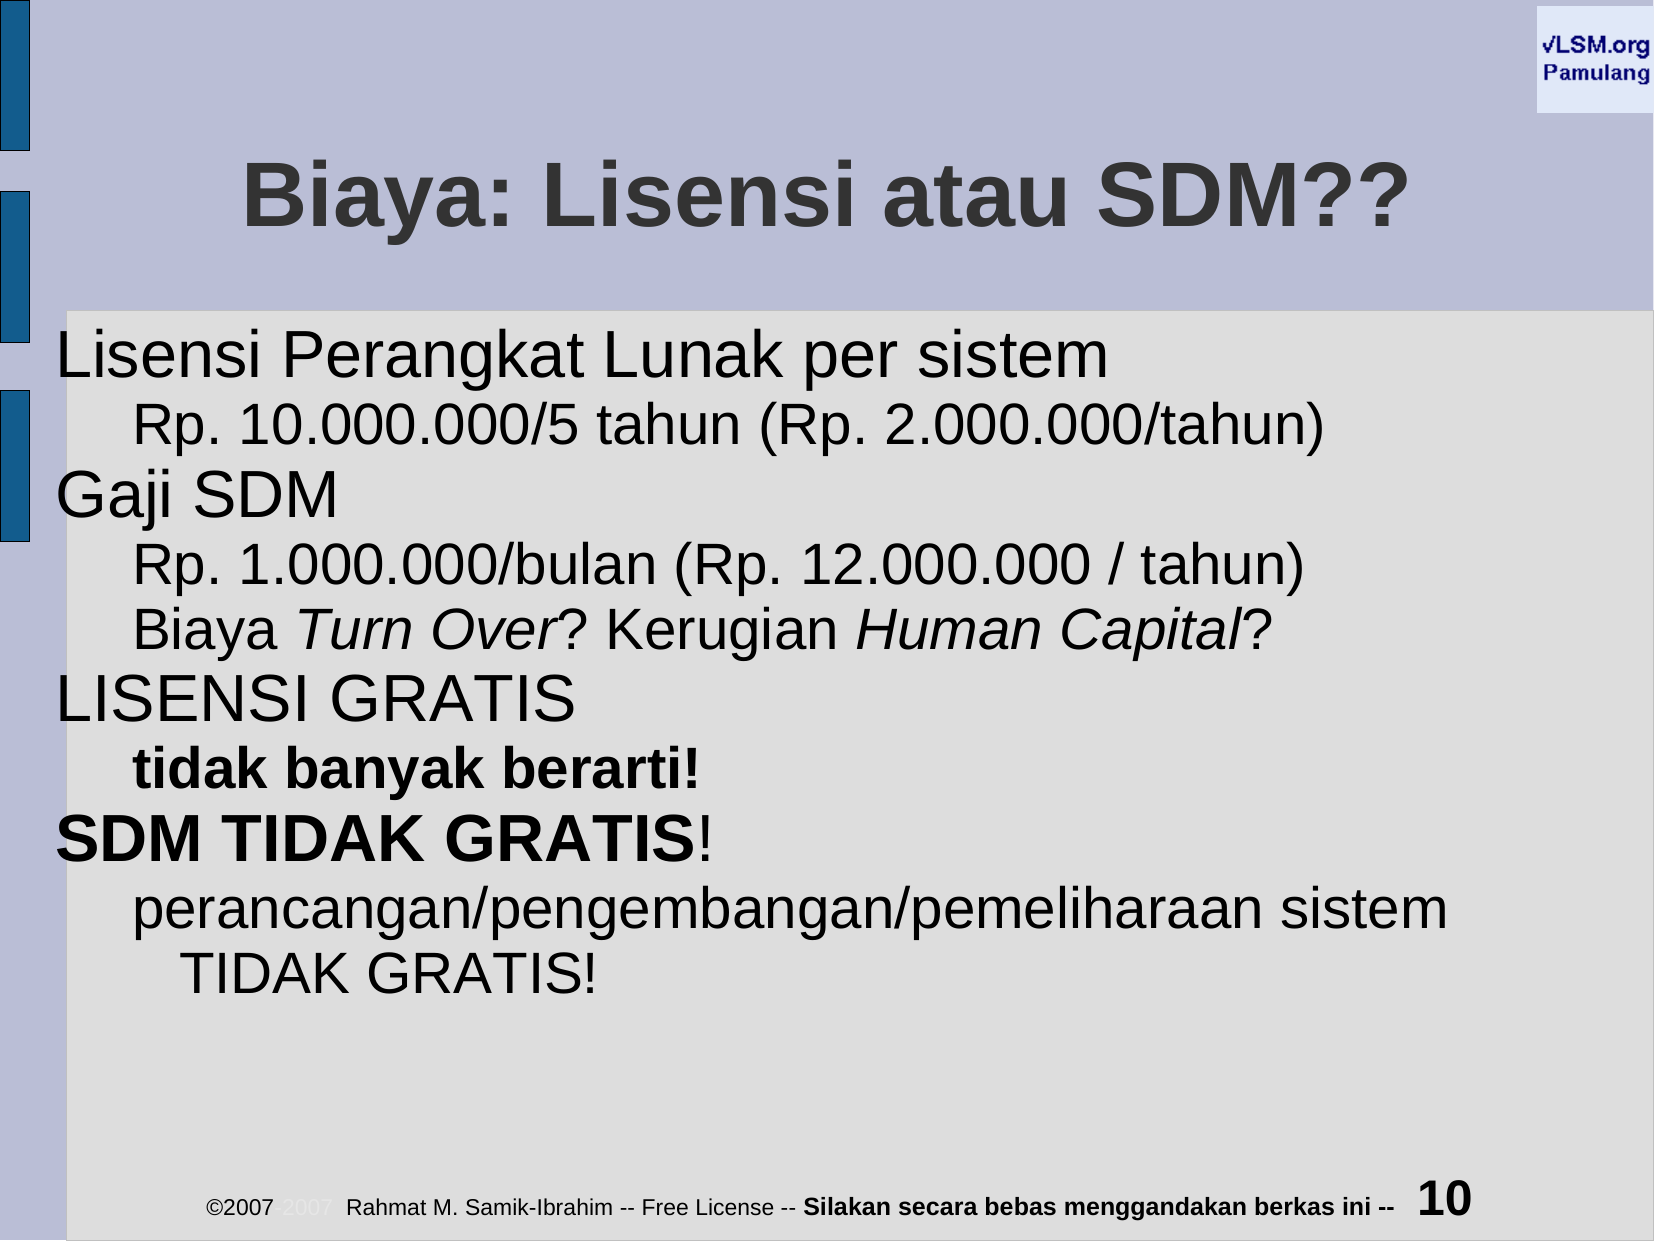

# Biaya: Lisensi atau SDM??
Lisensi Perangkat Lunak per sistem
Rp. 10.000.000/5 tahun (Rp. 2.000.000/tahun)
Gaji SDM
Rp. 1.000.000/bulan (Rp. 12.000.000 / tahun)
Biaya Turn Over? Kerugian Human Capital?
LISENSI GRATIS
tidak banyak berarti!
SDM TIDAK GRATIS!
perancangan/pengembangan/pemeliharaan sistem TIDAK GRATIS!